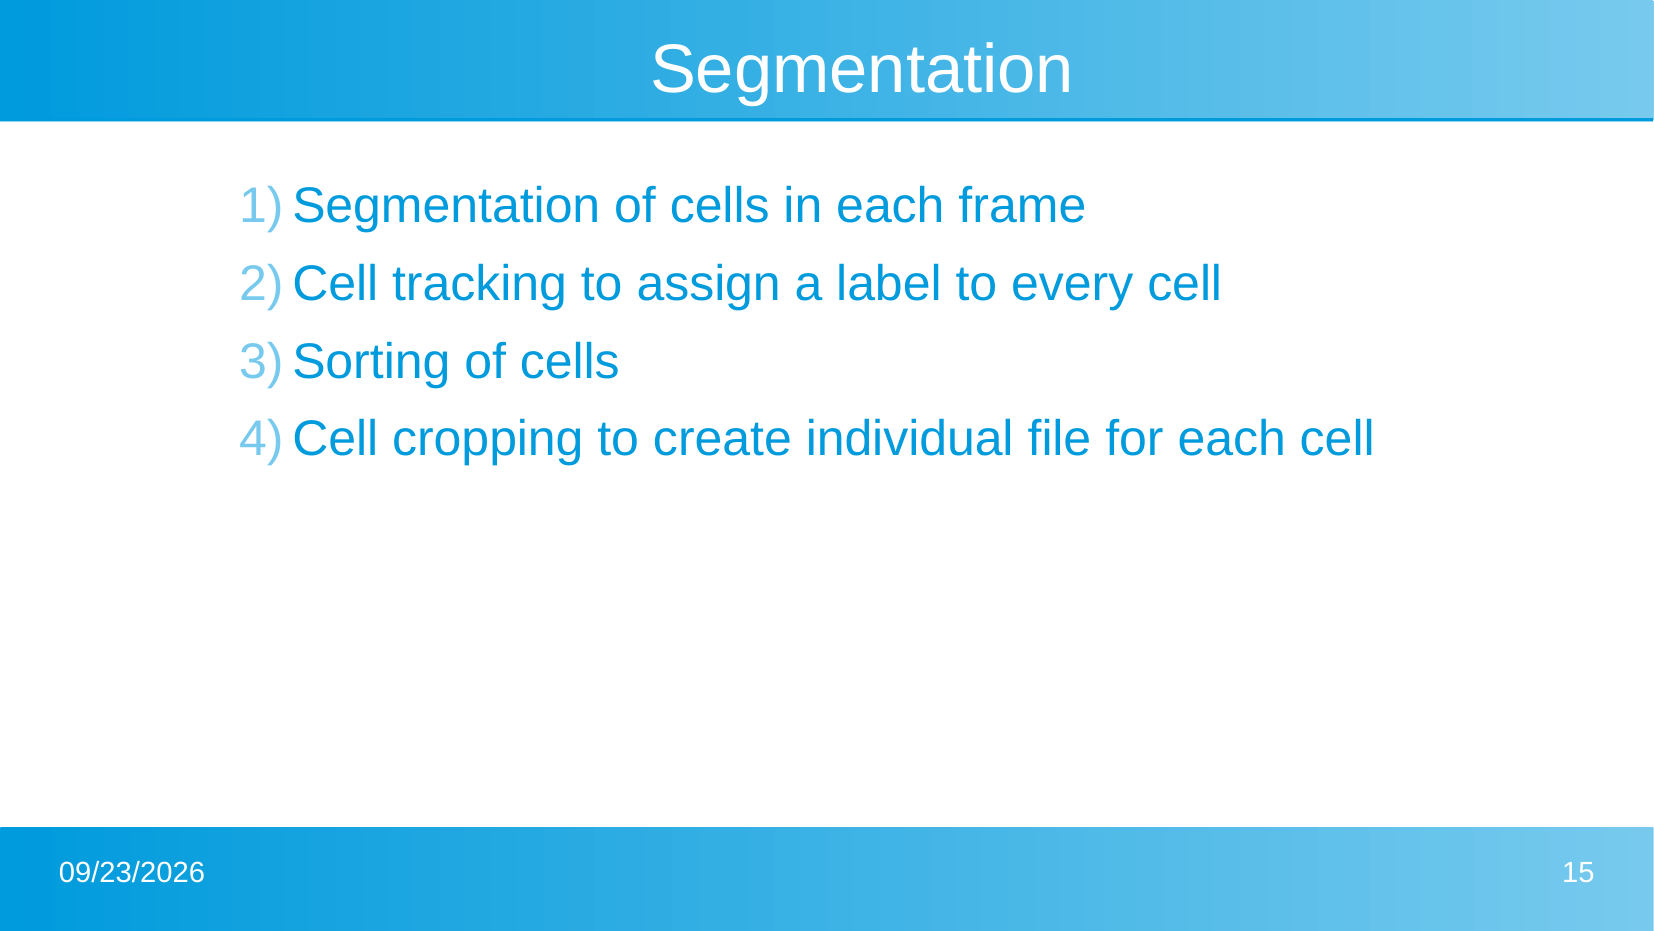

# Segmentation
Segmentation of cells in each frame
Cell tracking to assign a label to every cell
Sorting of cells
Cell cropping to create individual file for each cell
15